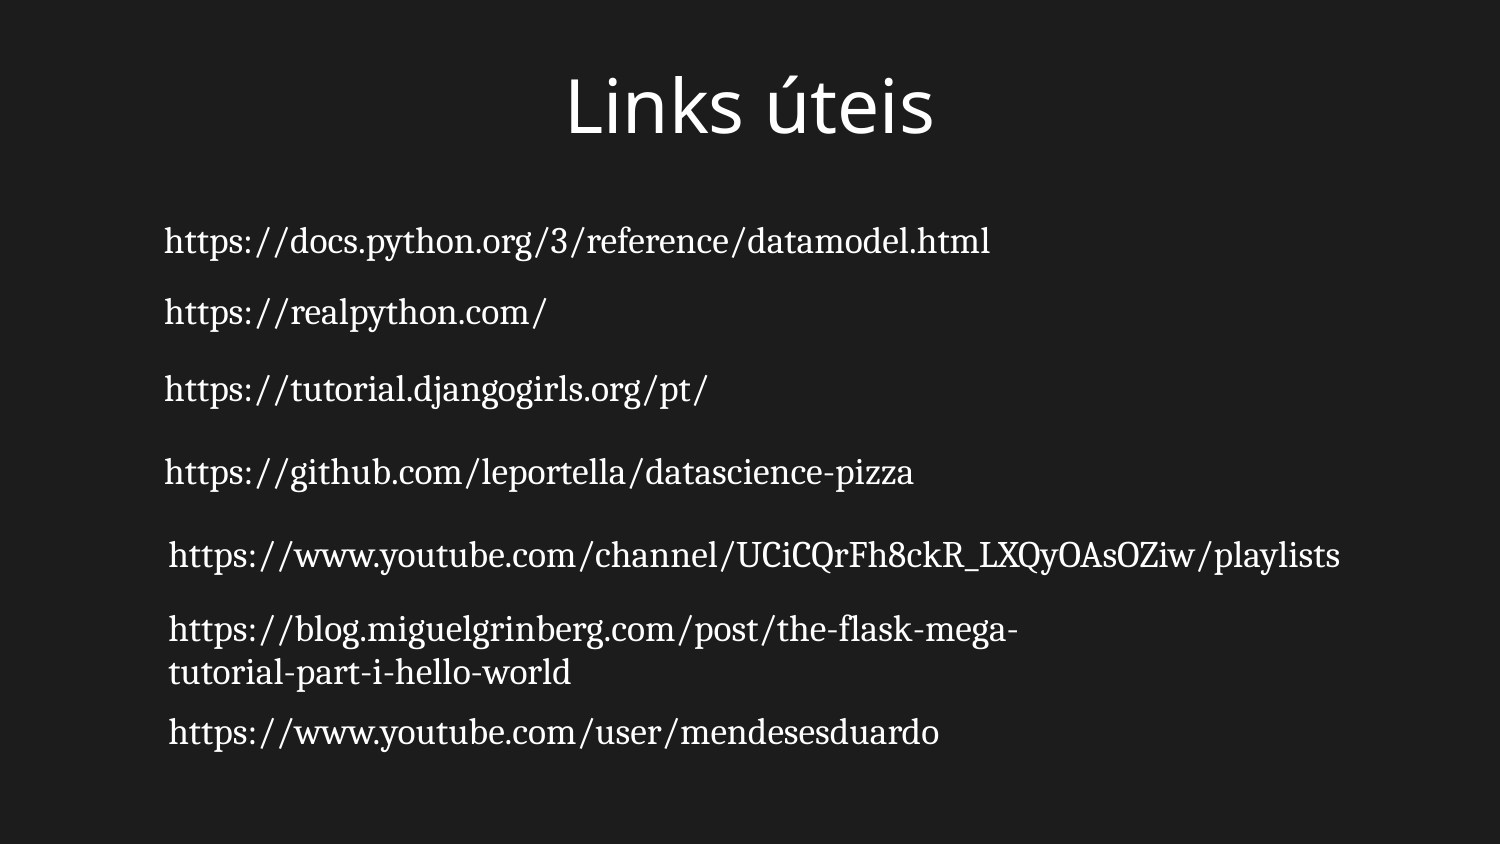

Links úteis
https://docs.python.org/3/reference/datamodel.html
https://realpython.com/
https://tutorial.djangogirls.org/pt/
https://github.com/leportella/datascience-pizza
https://www.youtube.com/channel/UCiCQrFh8ckR_LXQyOAsOZiw/playlists
https://blog.miguelgrinberg.com/post/the-flask-mega-tutorial-part-i-hello-world
https://www.youtube.com/user/mendesesduardo